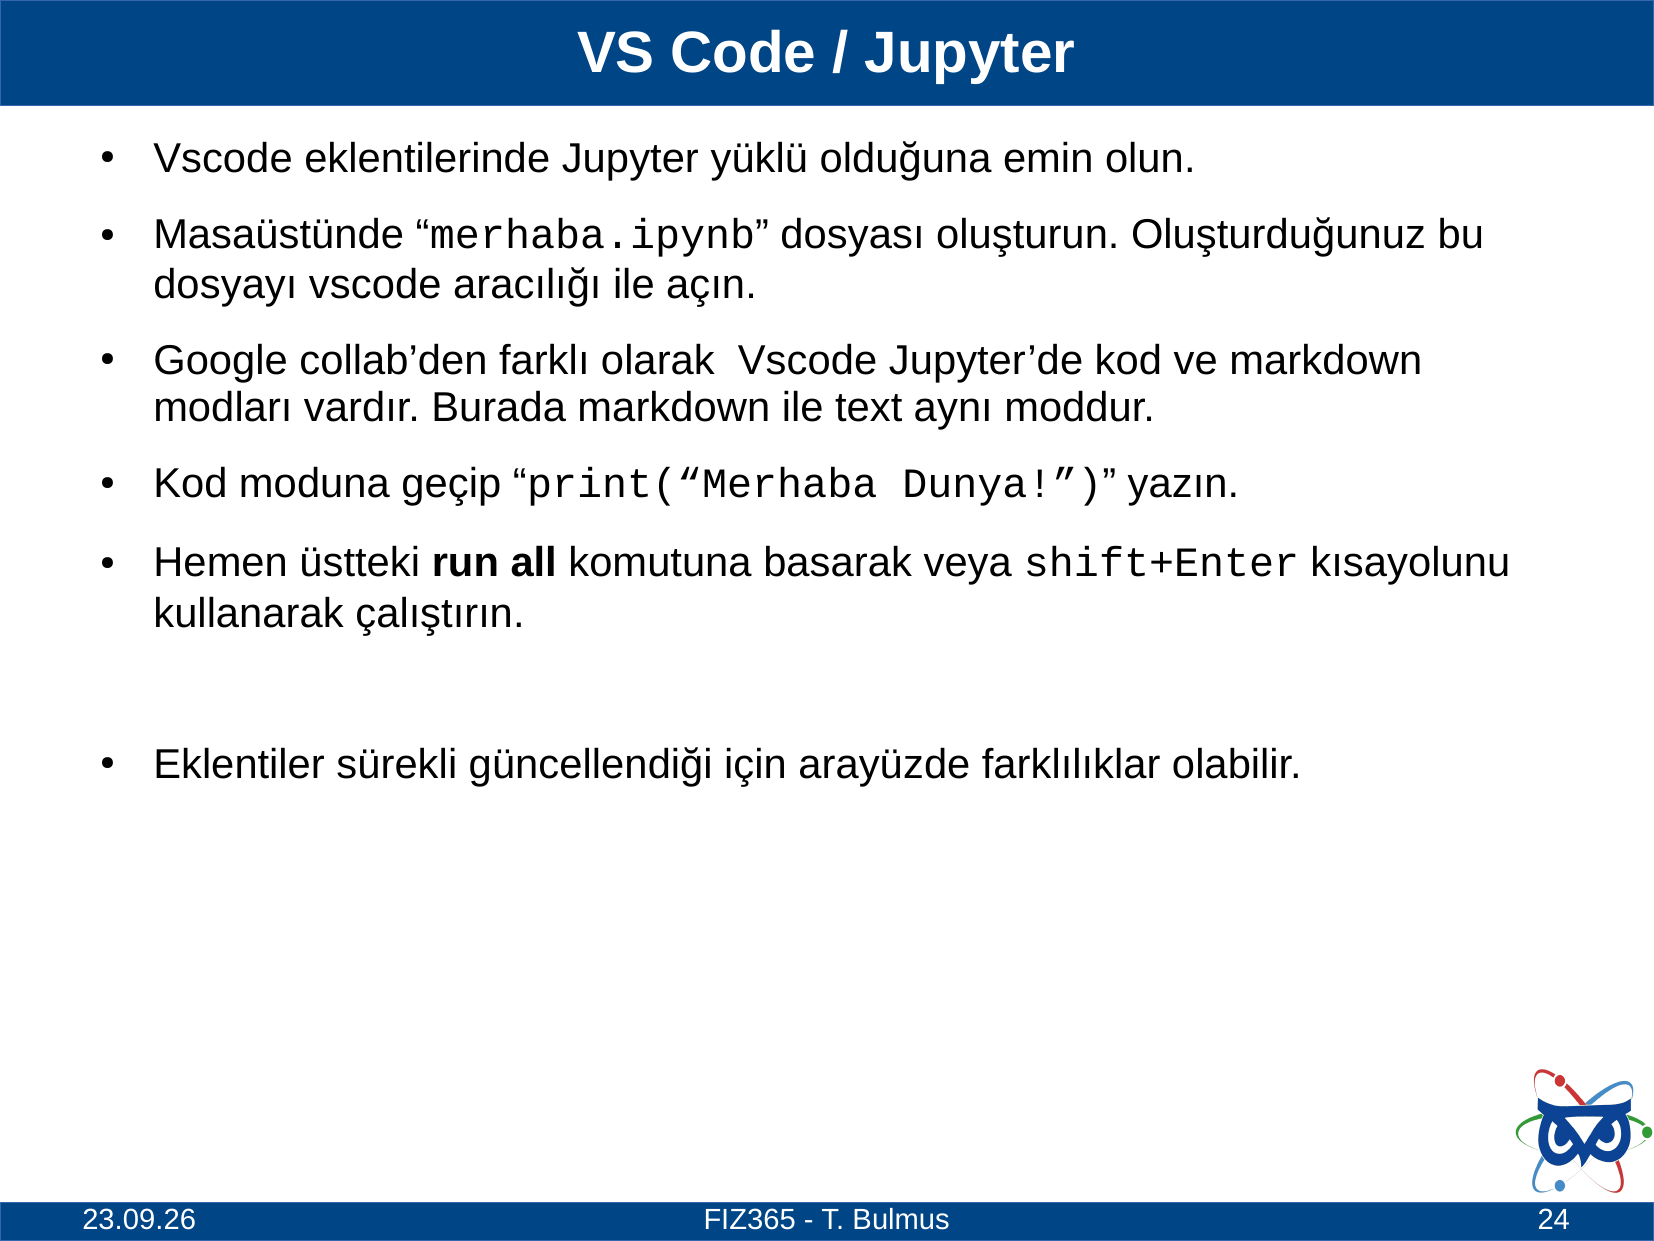

# VS Code / Jupyter
Vscode eklentilerinde Jupyter yüklü olduğuna emin olun.
Masaüstünde “merhaba.ipynb” dosyası oluşturun. Oluşturduğunuz bu dosyayı vscode aracılığı ile açın.
Google collab’den farklı olarak Vscode Jupyter’de kod ve markdown modları vardır. Burada markdown ile text aynı moddur.
Kod moduna geçip “print(“Merhaba Dunya!”)” yazın.
Hemen üstteki run all komutuna basarak veya shift+Enter kısayolunu kullanarak çalıştırın.
Eklentiler sürekli güncellendiği için arayüzde farklılıklar olabilir.
FIZ365 - T. Bulmus
24